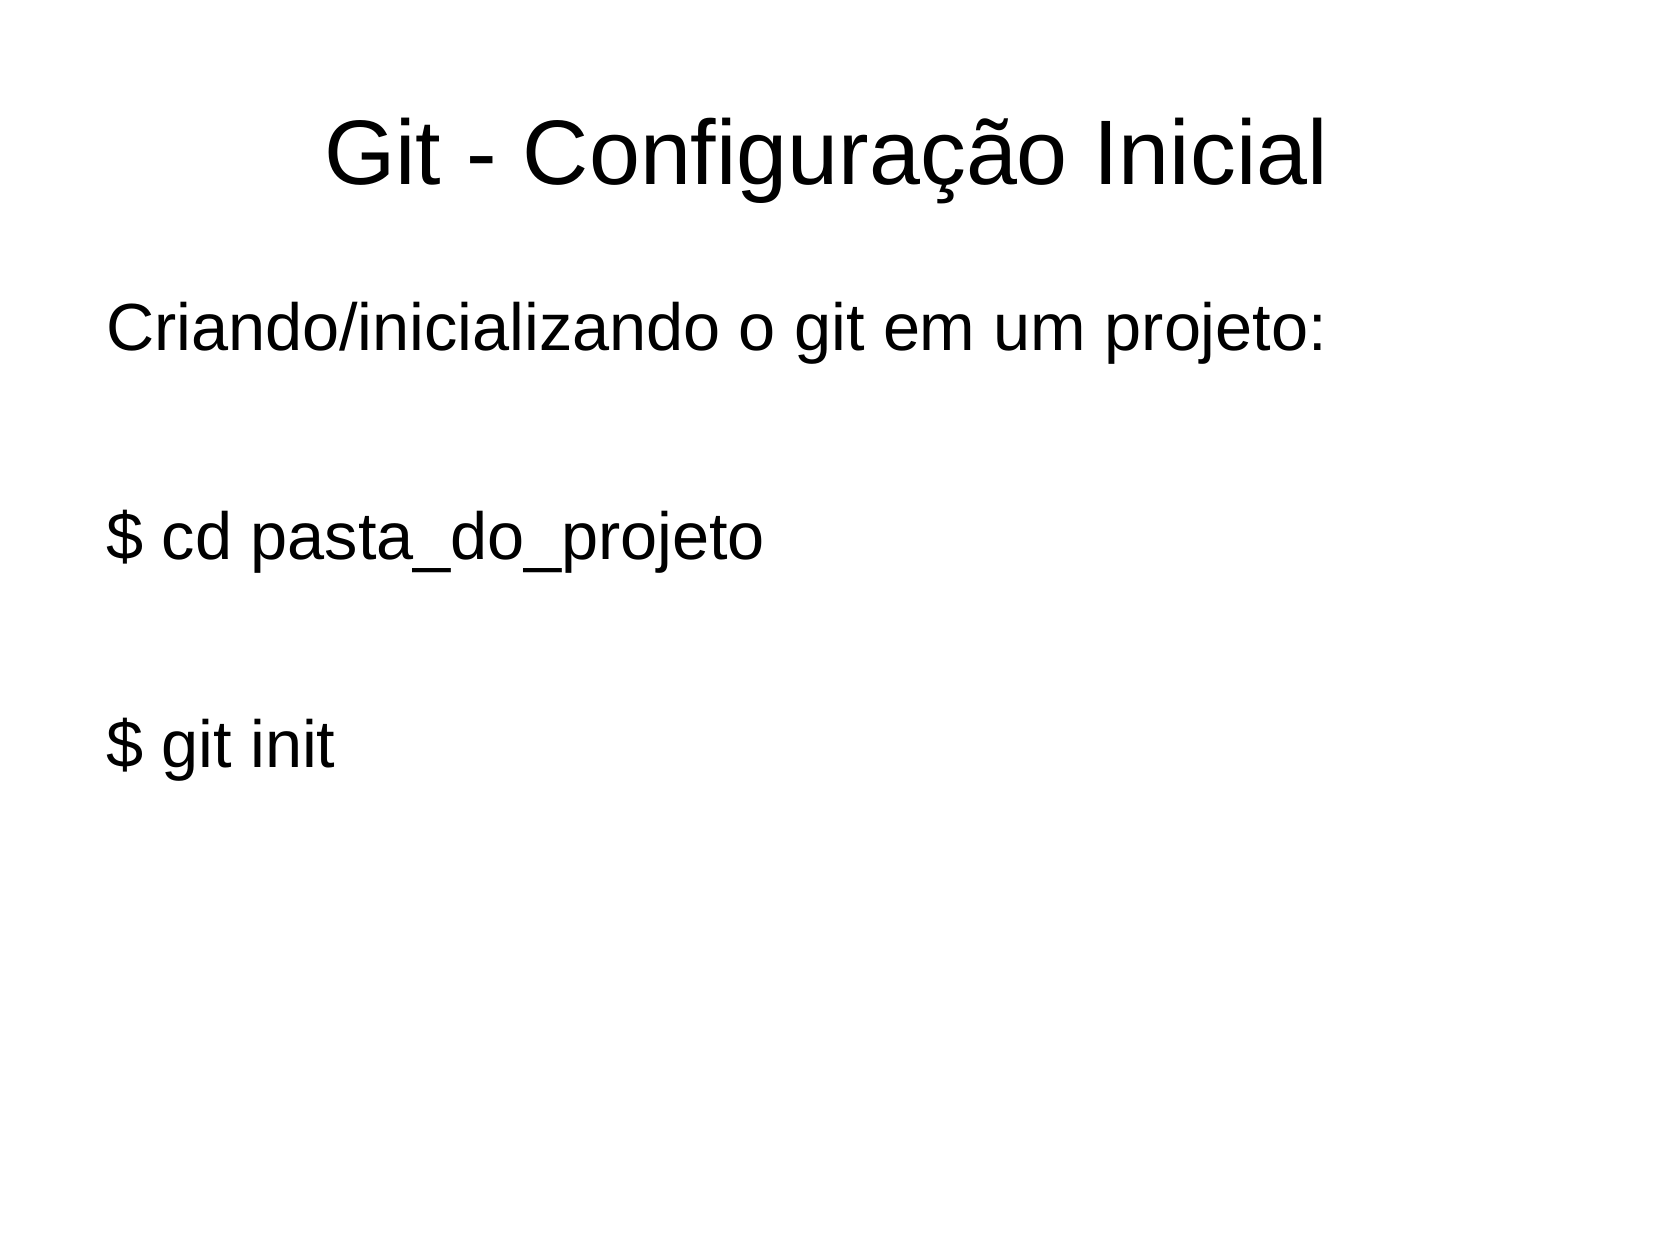

# Git - Configuração Inicial
Criando/inicializando o git em um projeto:
$ cd pasta_do_projeto
$ git init